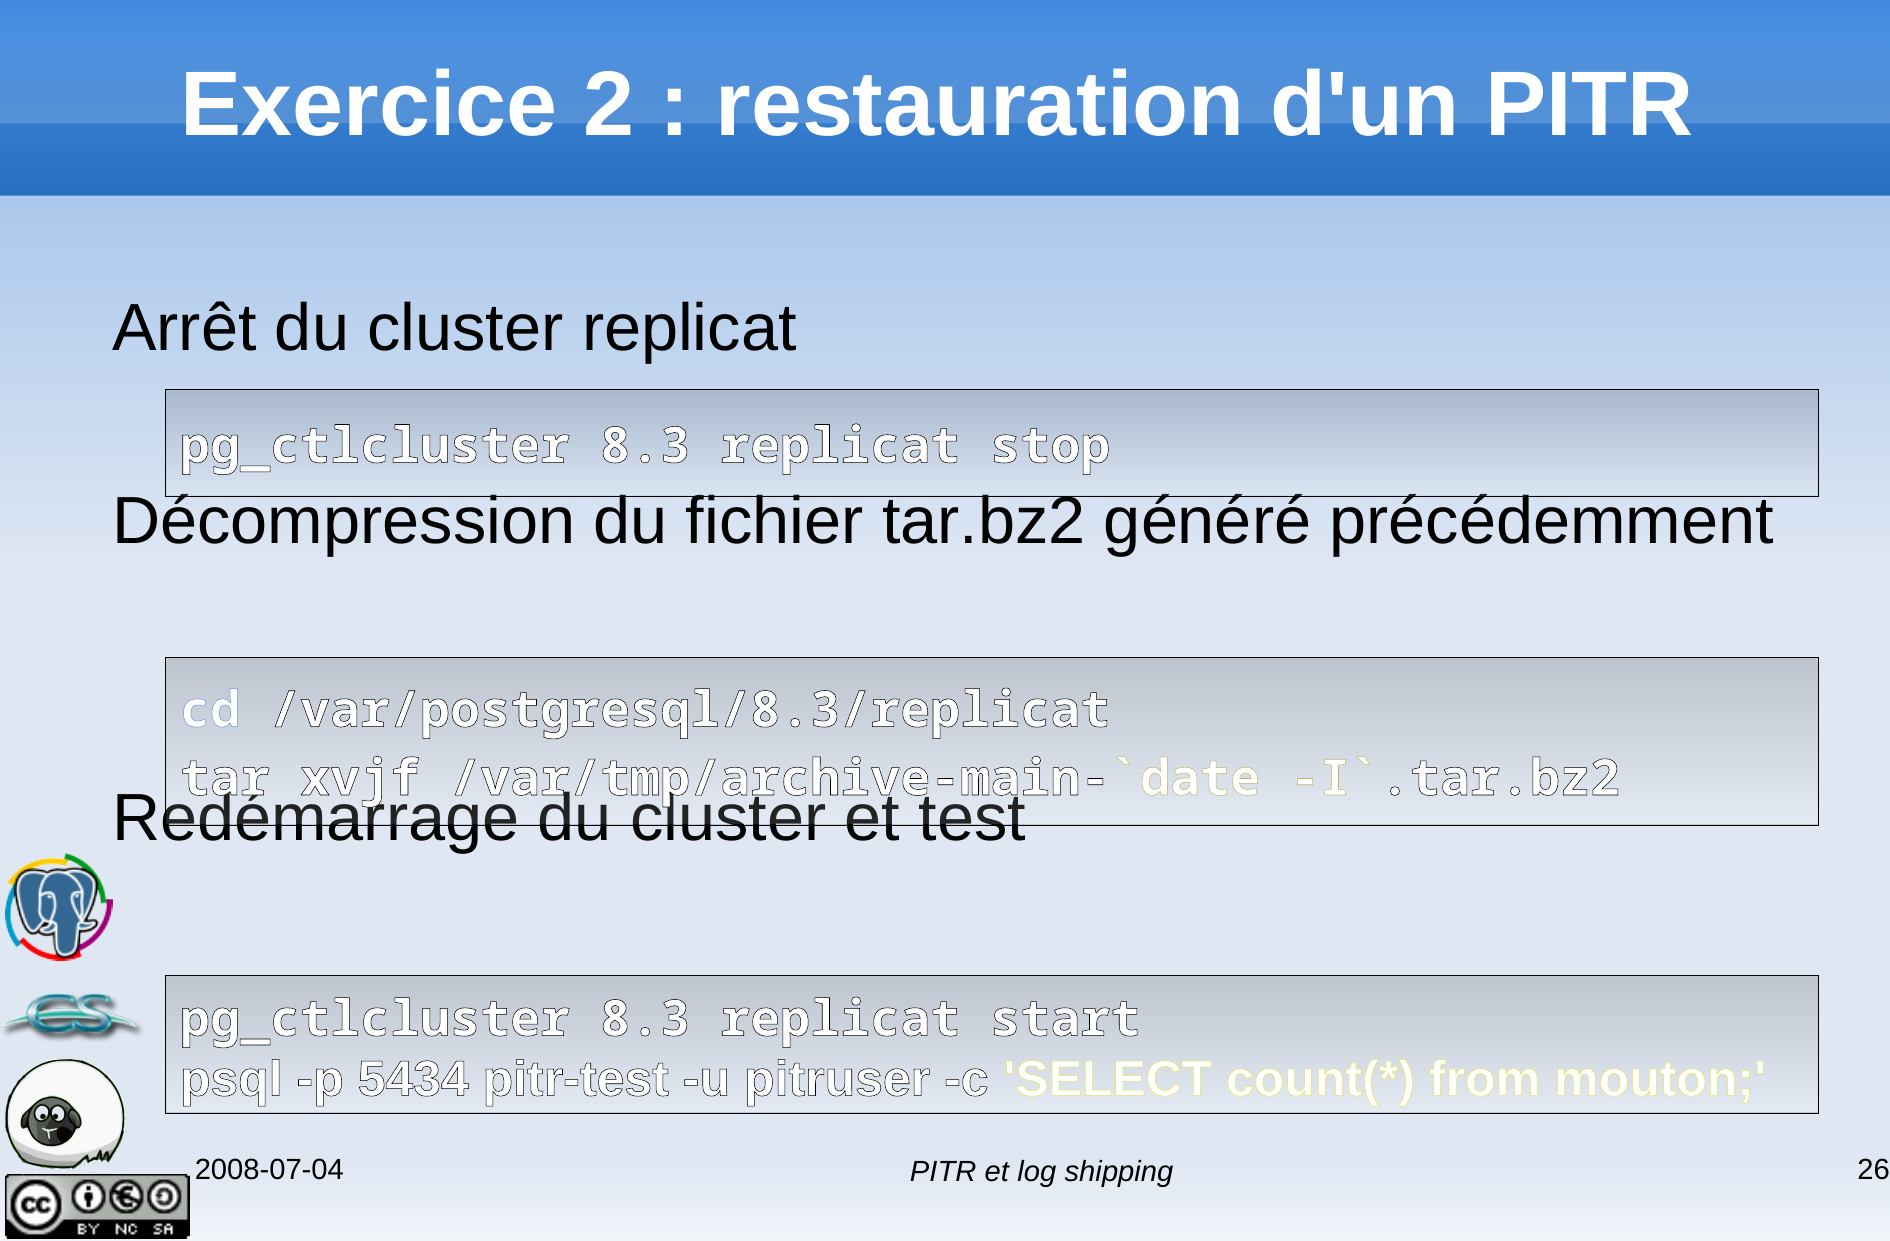

# Exercice 2 : restauration d'un PITR
Arrêt du cluster replicat
Décompression du fichier tar.bz2 généré précédemment
Redémarrage du cluster et test
pg_ctlcluster 8.3 replicat stop
cd /var/postgresql/8.3/replicat
tar xvjf /var/tmp/archive-main-`date -I`.tar.bz2
pg_ctlcluster 8.3 replicat start
psql -p 5434 pitr-test -u pitruser -c 'SELECT count(*) from mouton;'
2008-07-04
26
PITR et log shipping